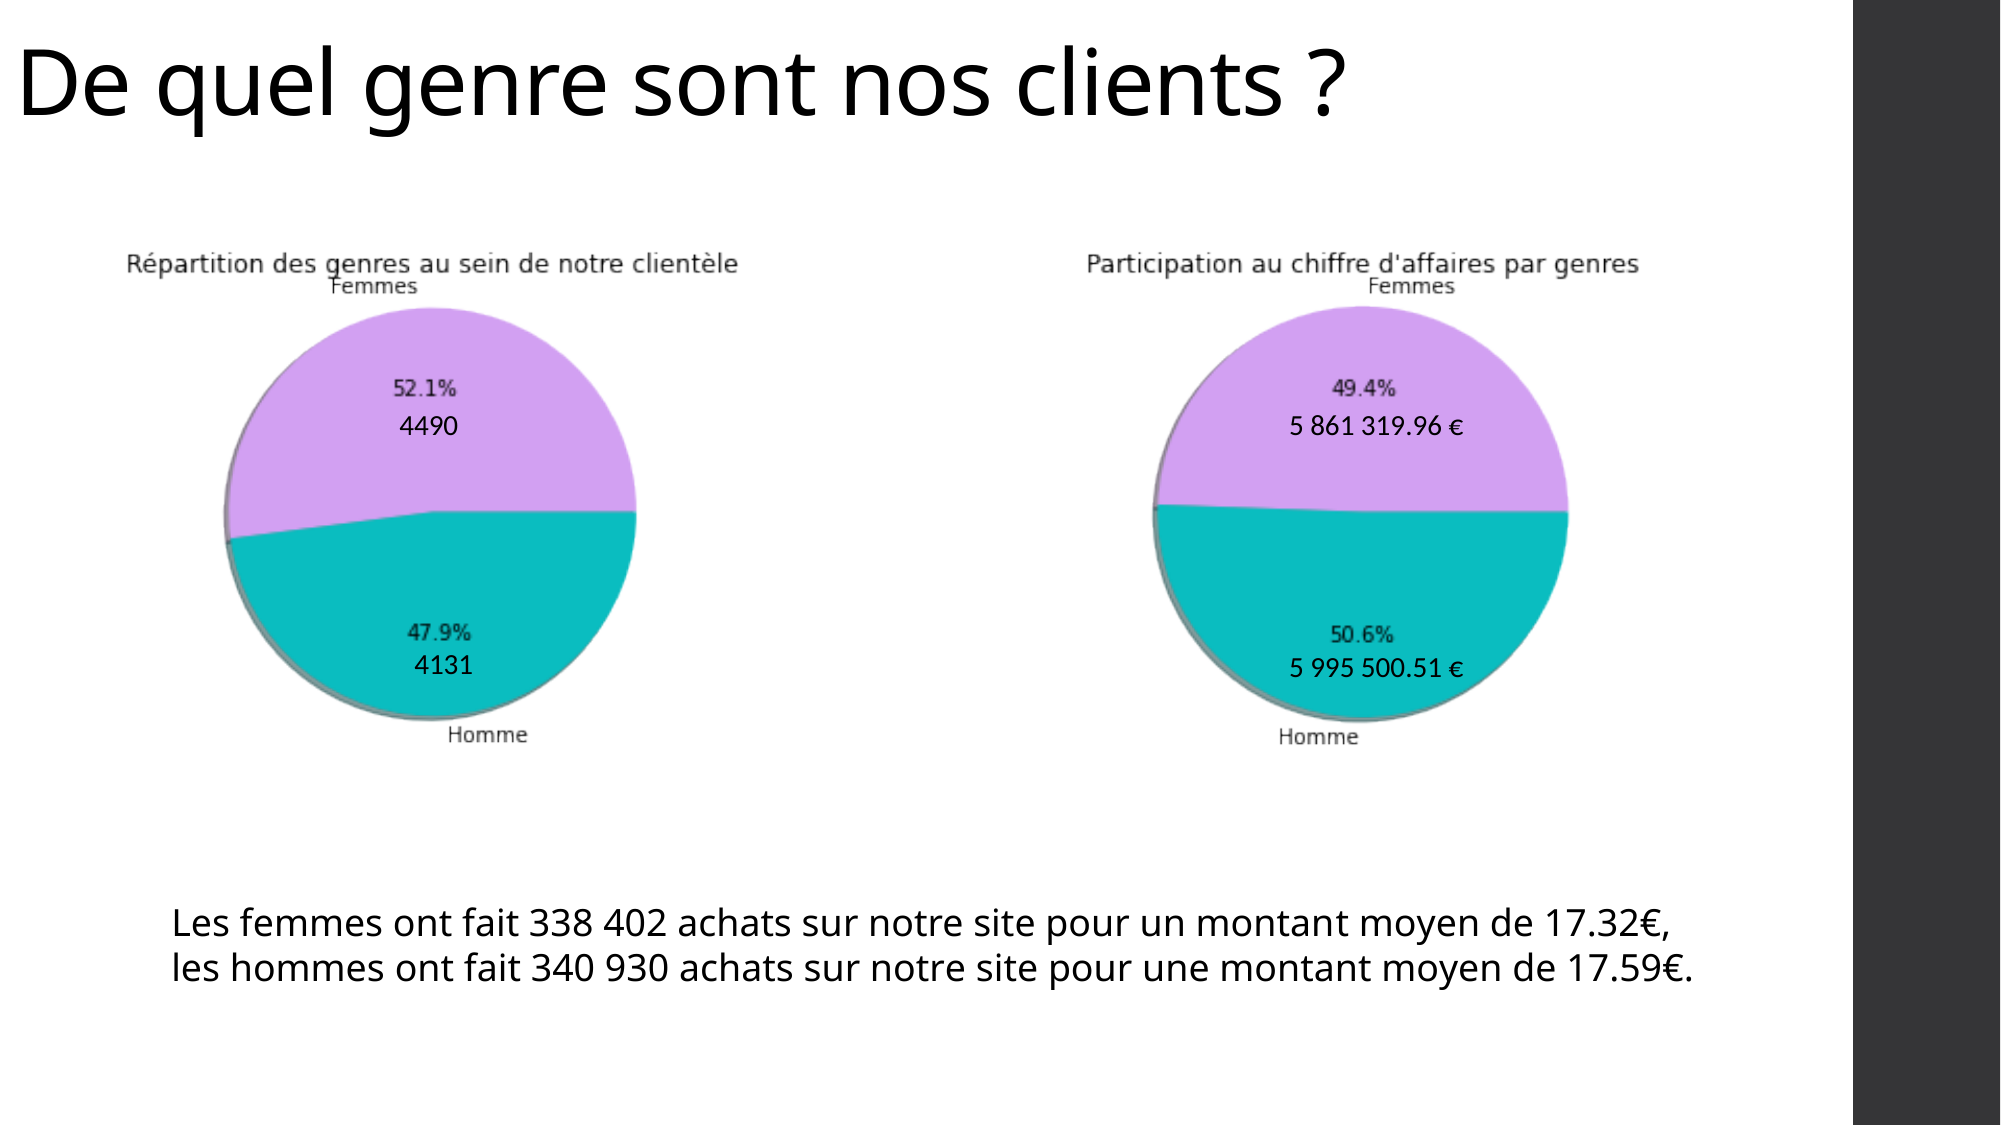

# De quel genre sont nos clients ?
4490
4131
5 861 319.96 €
5 995 500.51 €
Les femmes ont fait 338 402 achats sur notre site pour un montant moyen de 17.32€, les hommes ont fait 340 930 achats sur notre site pour une montant moyen de 17.59€.